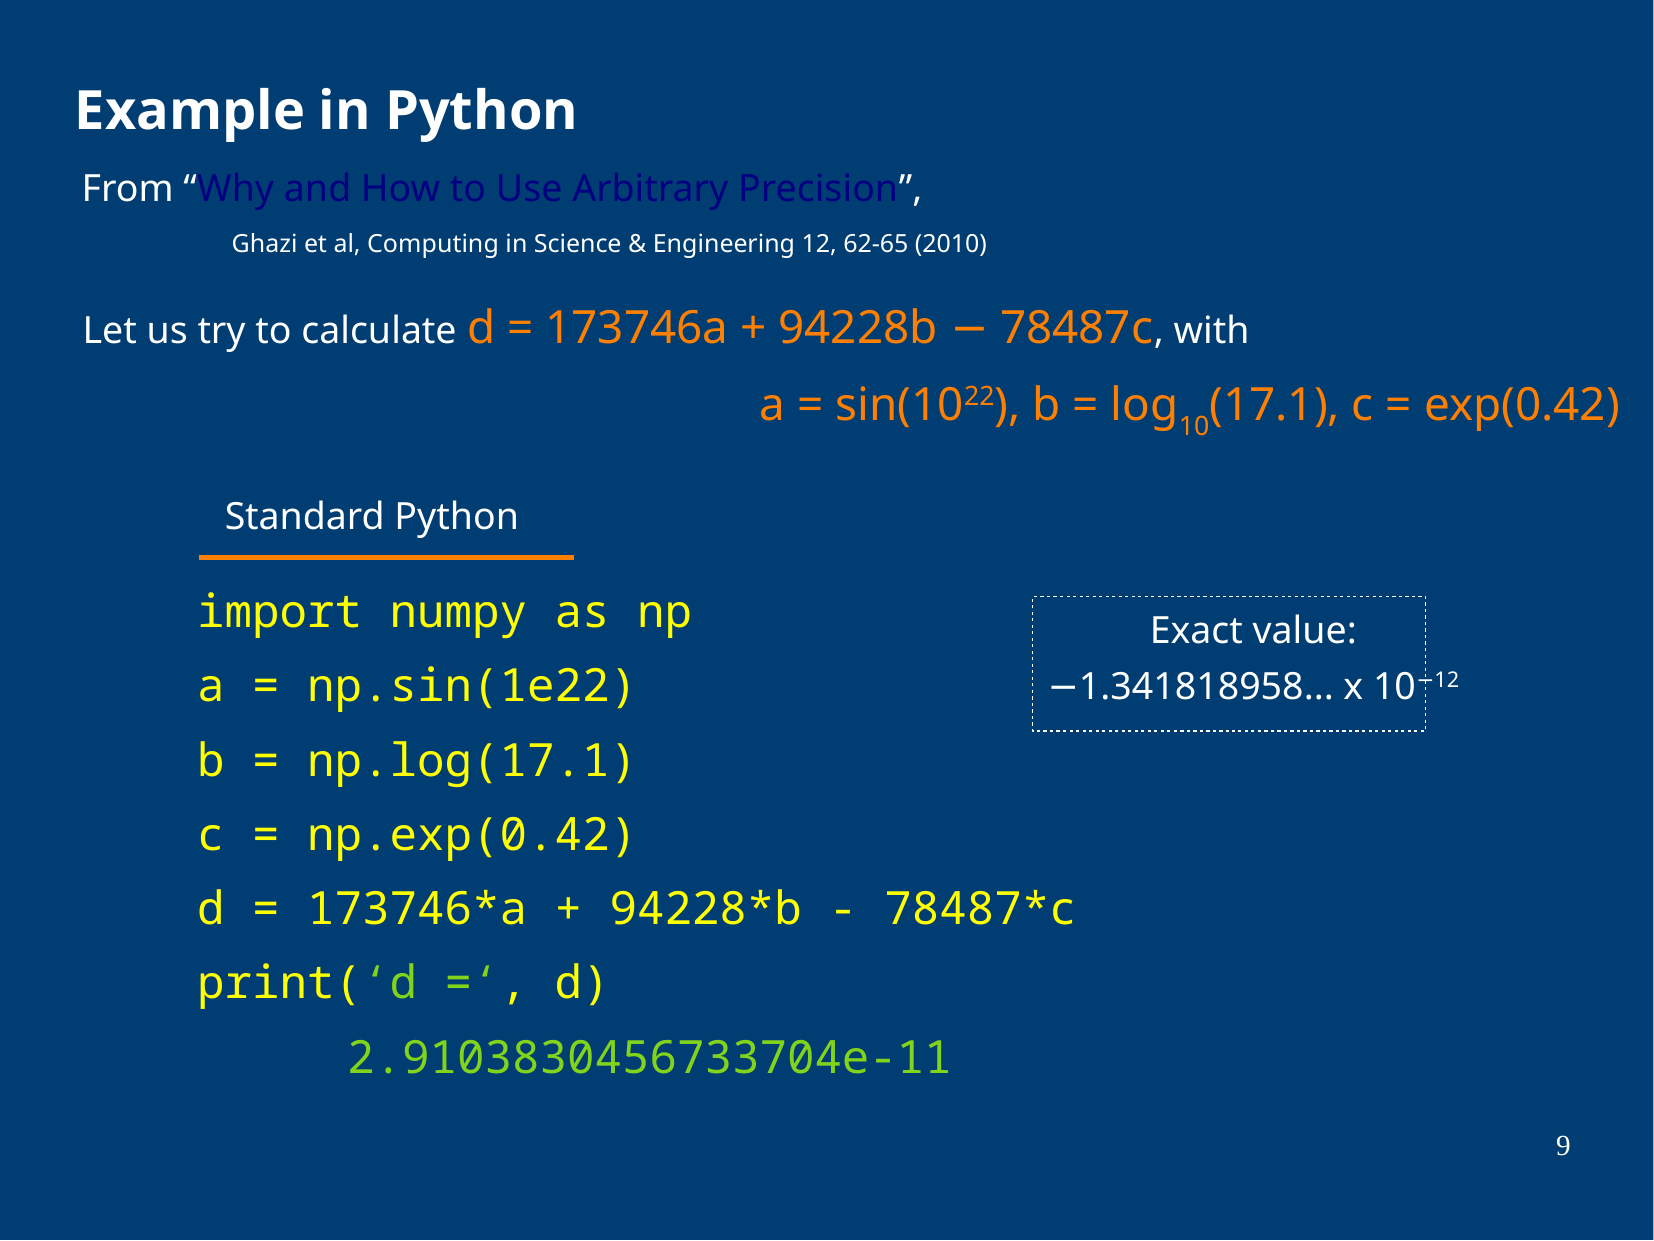

Example in Python
From “Why and How to Use Arbitrary Precision”,
		Ghazi et al, Computing in Science & Engineering 12, 62-65 (2010)
Let us try to calculate d = 173746a + 94228b − 78487c, with
 a = sin(1022), b = log10(17.1), c = exp(0.42)
Standard Python
import numpy as np
a = np.sin(1e22)
b = np.log(17.1)
c = np.exp(0.42)
d = 173746*a + 94228*b - 78487*c
print(‘d =‘, d)
		2.9103830456733704e-11
Exact value:
−1.341818958... x 10−12